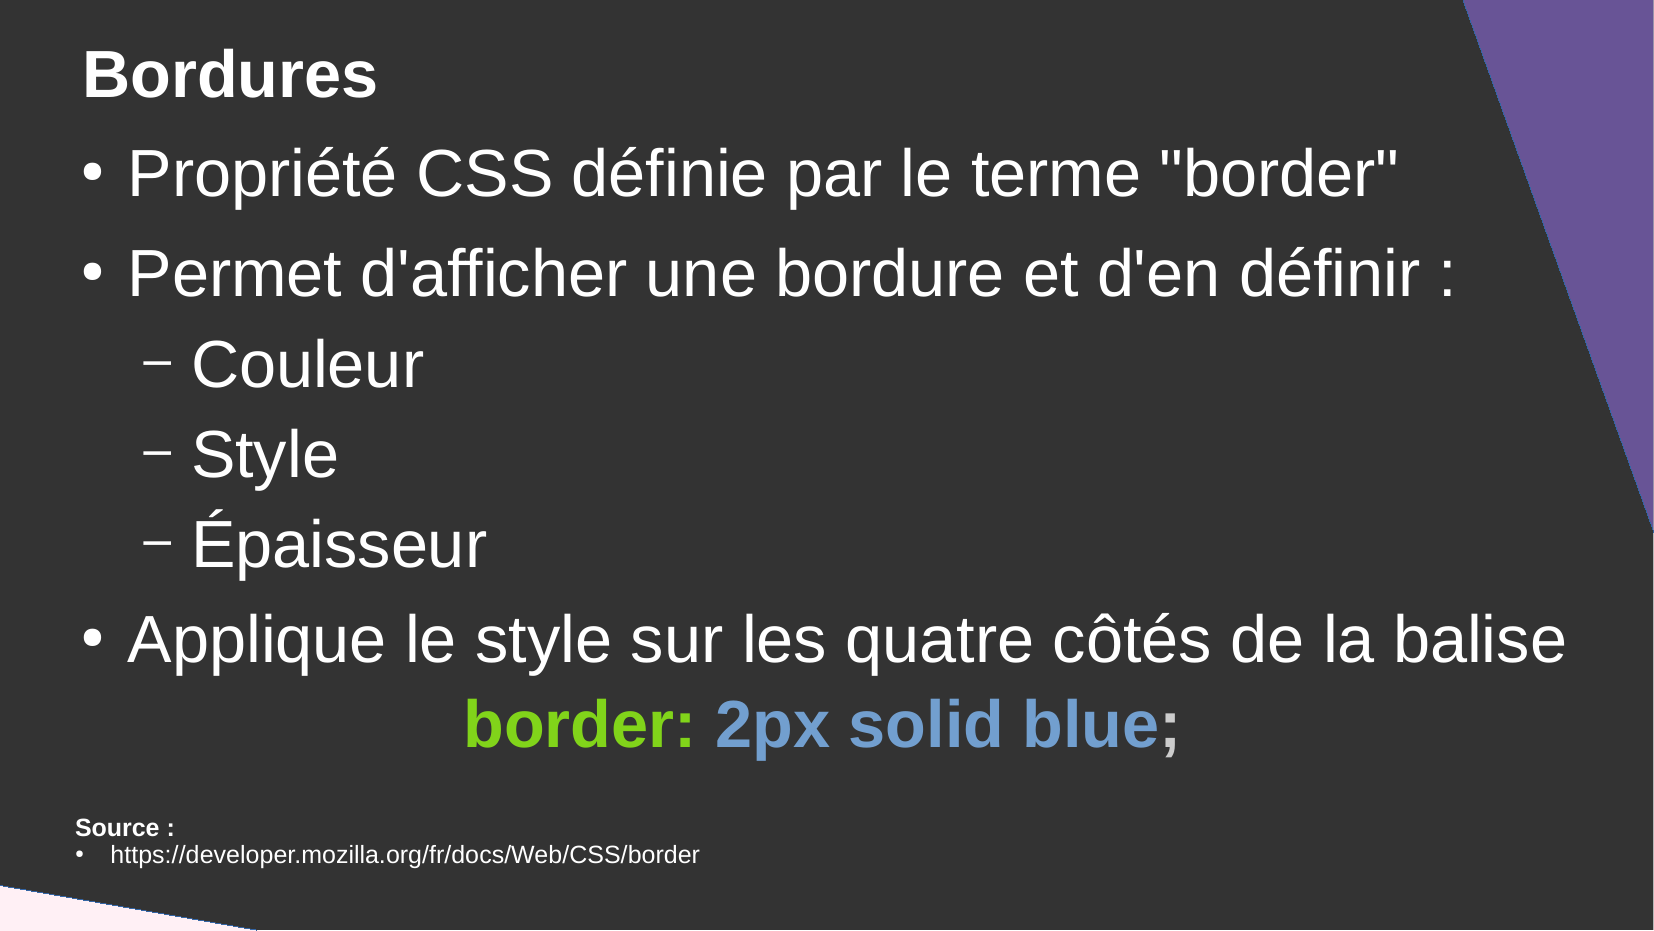

# Bordures
Propriété CSS définie par le terme "border"
Permet d'afficher une bordure et d'en définir :
Couleur
Style
Épaisseur
Applique le style sur les quatre côtés de la balise
border: 2px solid blue;
Source :
https://developer.mozilla.org/fr/docs/Web/CSS/border